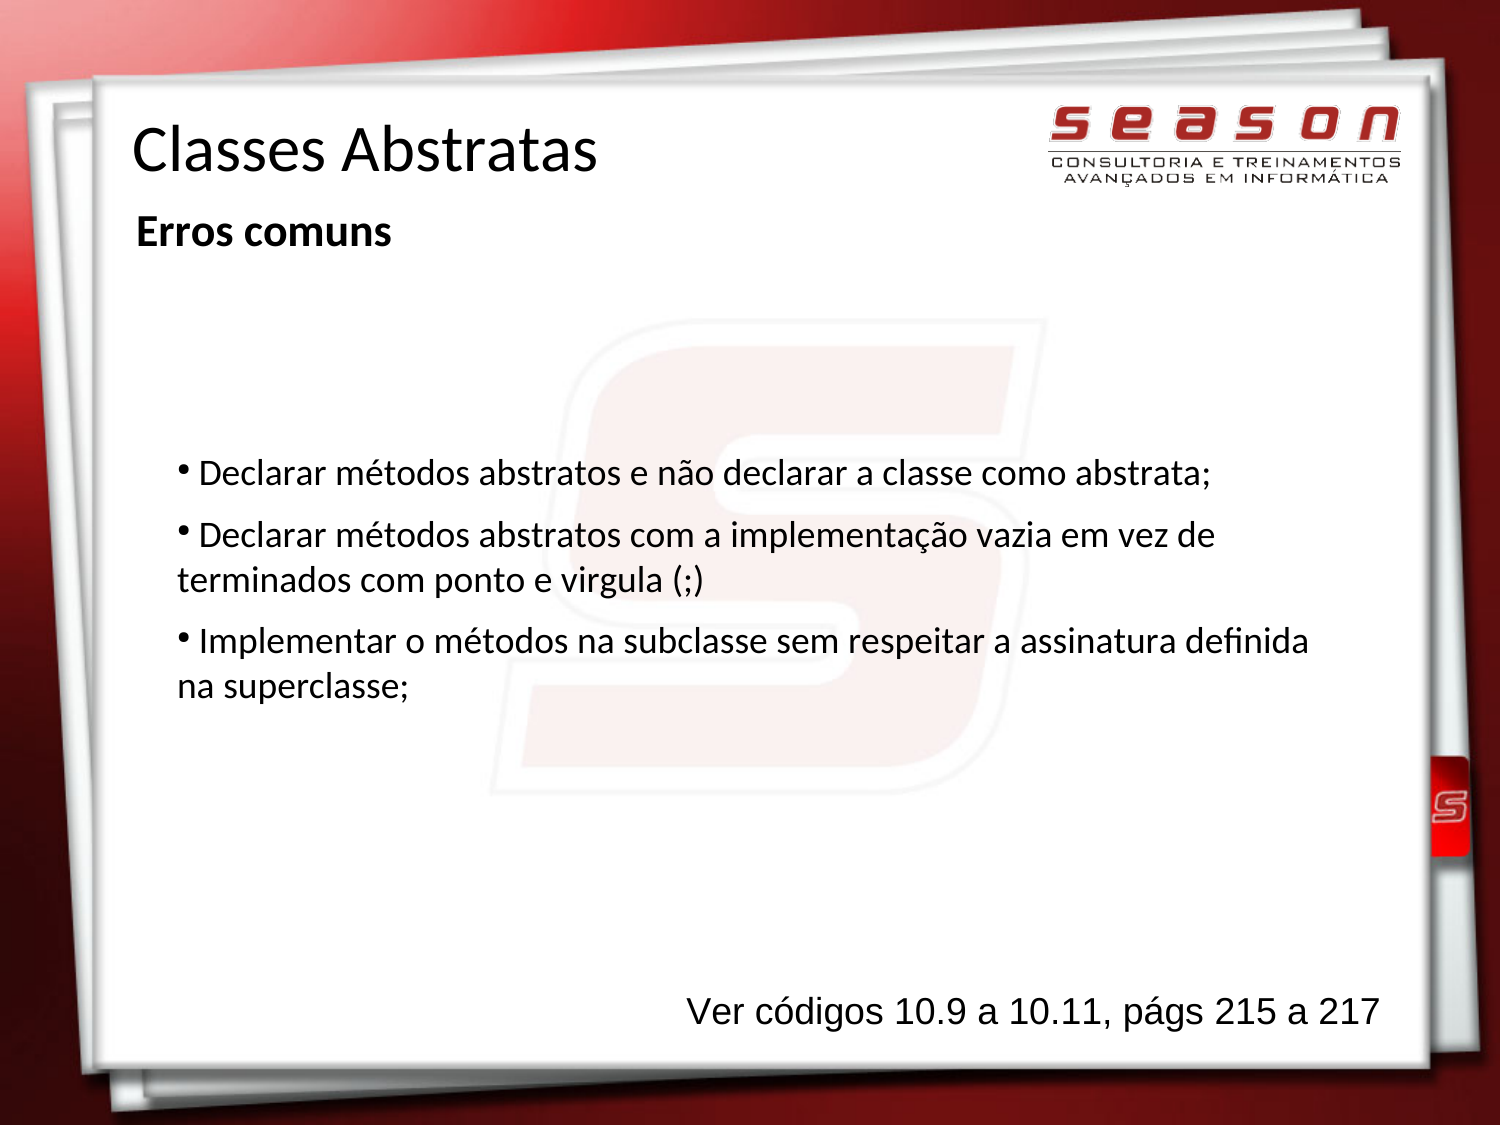

# Classes Abstratas
Erros comuns
 Declarar métodos abstratos e não declarar a classe como abstrata;
 Declarar métodos abstratos com a implementação vazia em vez de terminados com ponto e virgula (;)
 Implementar o métodos na subclasse sem respeitar a assinatura definida na superclasse;
Ver códigos 10.9 a 10.11, págs 215 a 217